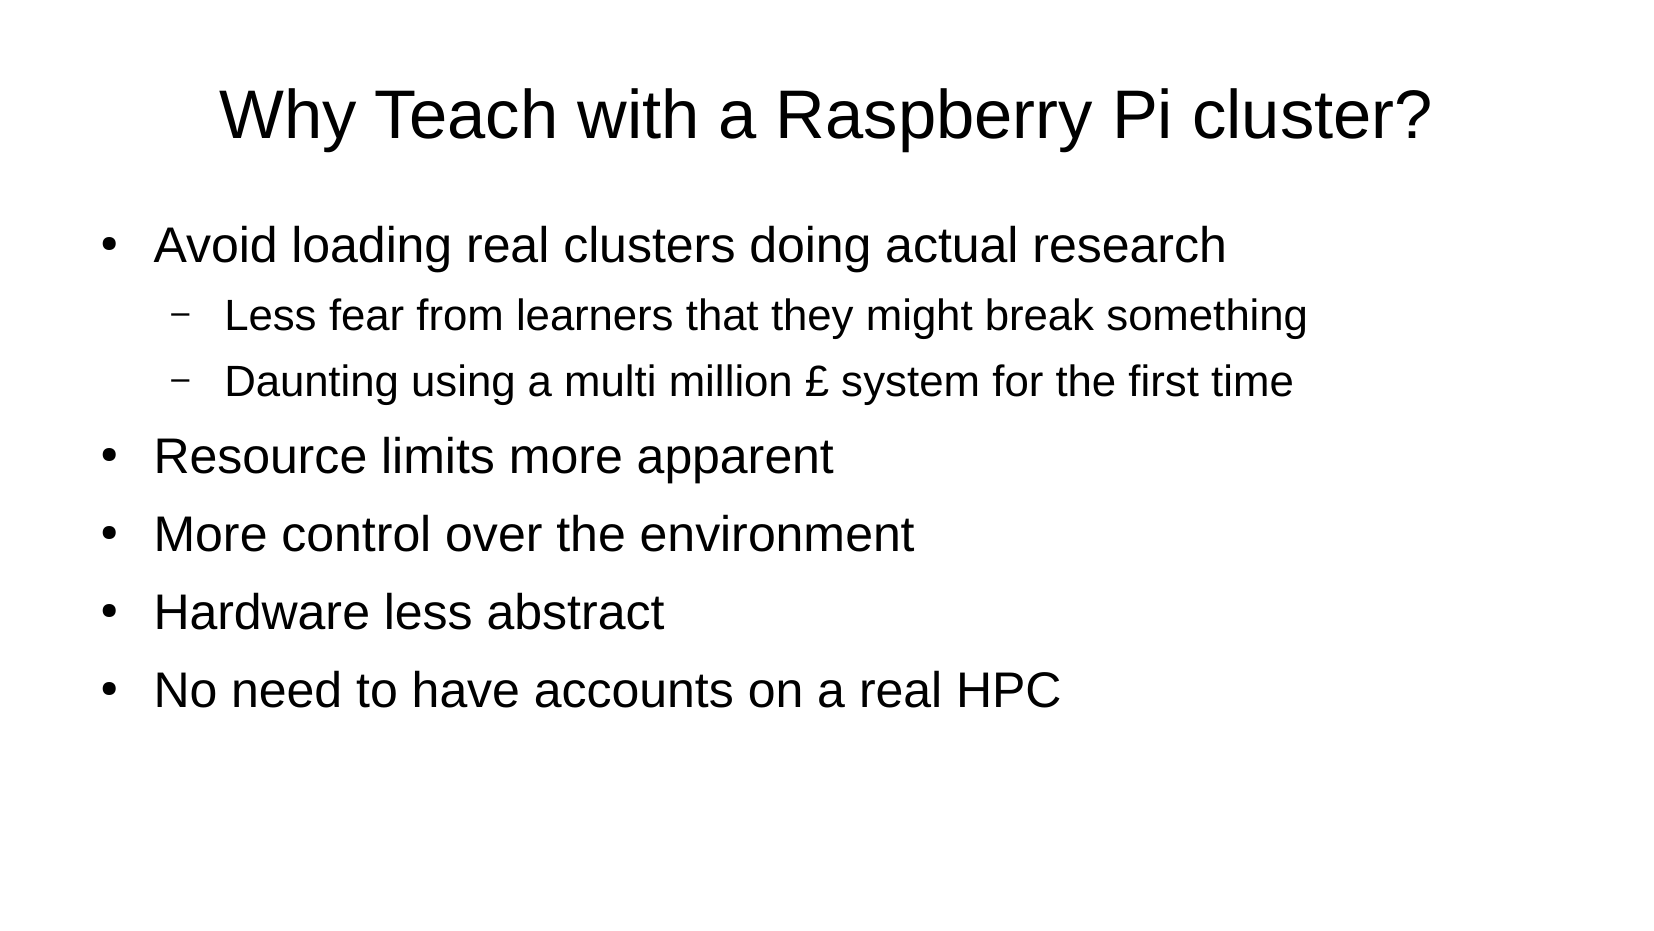

# Why Teach with a Raspberry Pi cluster?
Avoid loading real clusters doing actual research
Less fear from learners that they might break something
Daunting using a multi million £ system for the first time
Resource limits more apparent
More control over the environment
Hardware less abstract
No need to have accounts on a real HPC